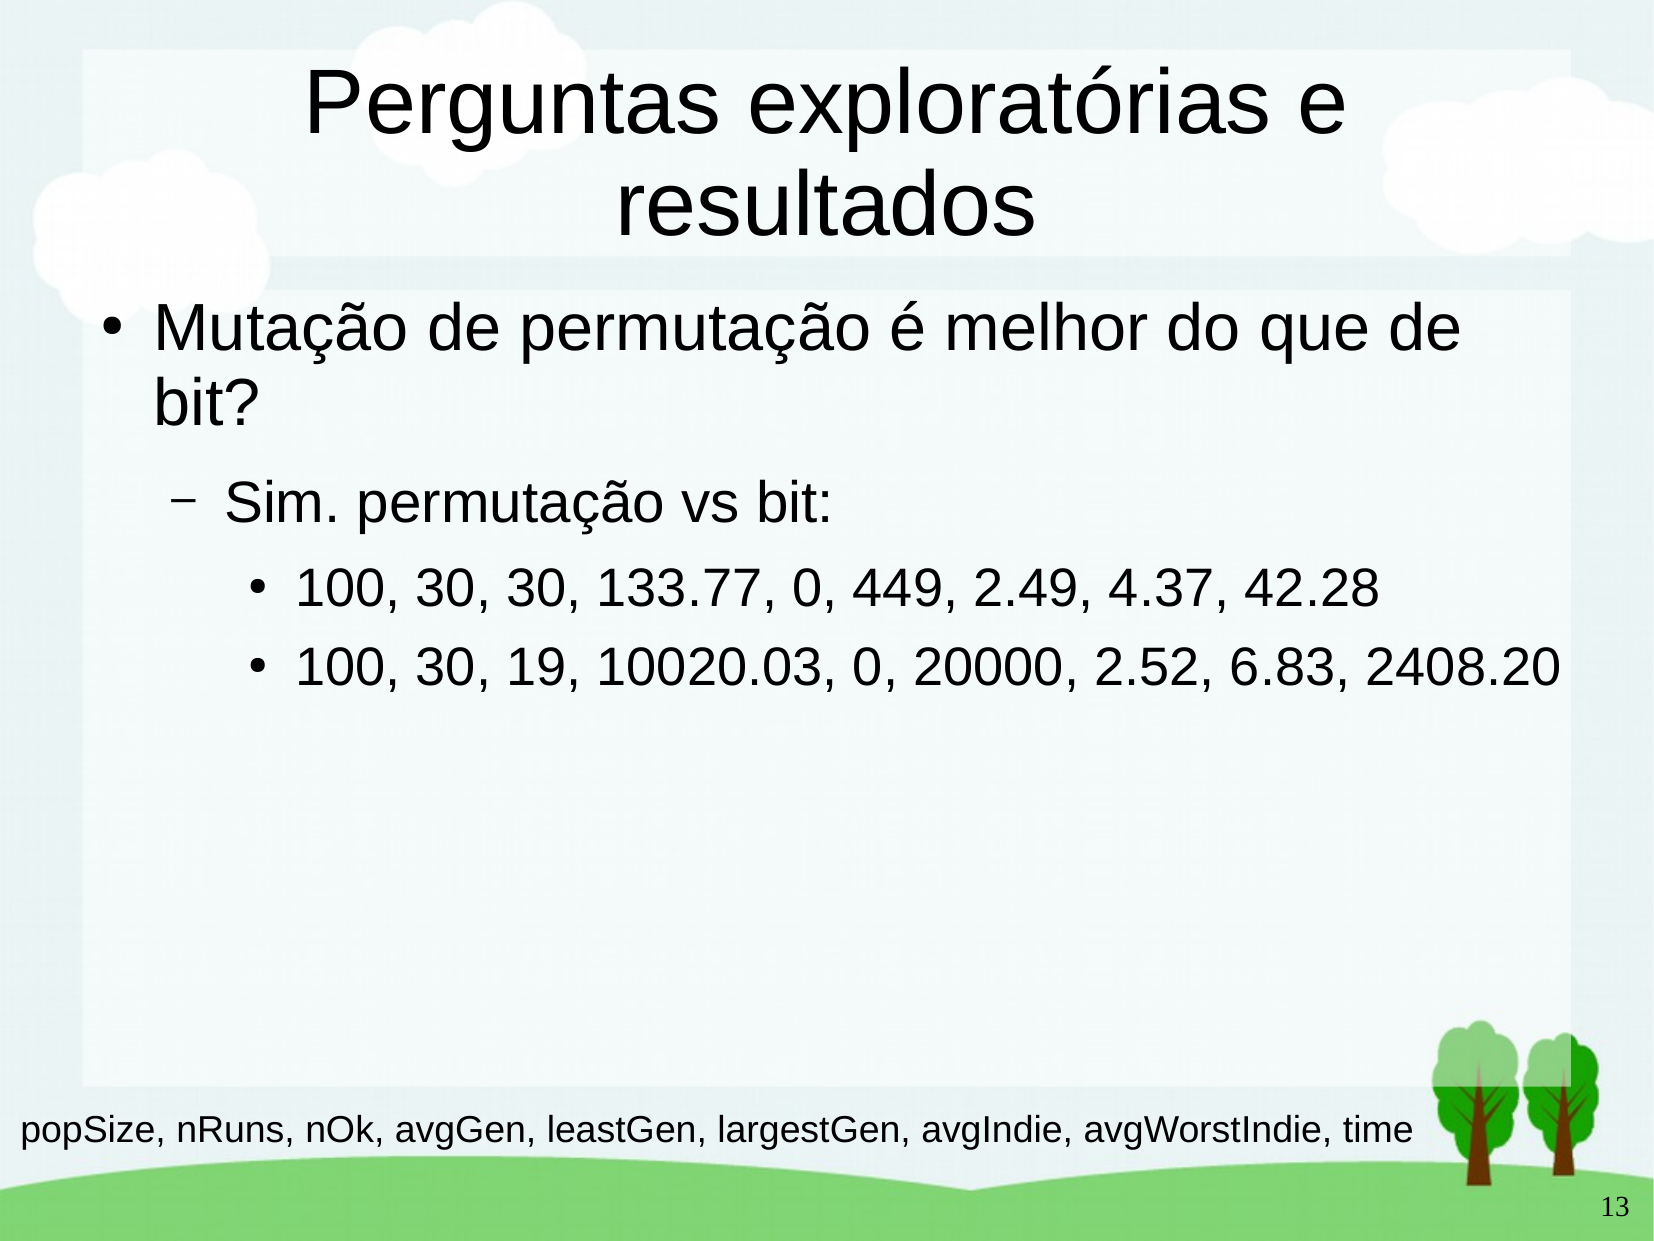

# Perguntas exploratórias e resultados
Mutação de permutação é melhor do que de bit?
Sim. permutação vs bit:
100, 30, 30, 133.77, 0, 449, 2.49, 4.37, 42.28
100, 30, 19, 10020.03, 0, 20000, 2.52, 6.83, 2408.20
popSize, nRuns, nOk, avgGen, leastGen, largestGen, avgIndie, avgWorstIndie, time
13